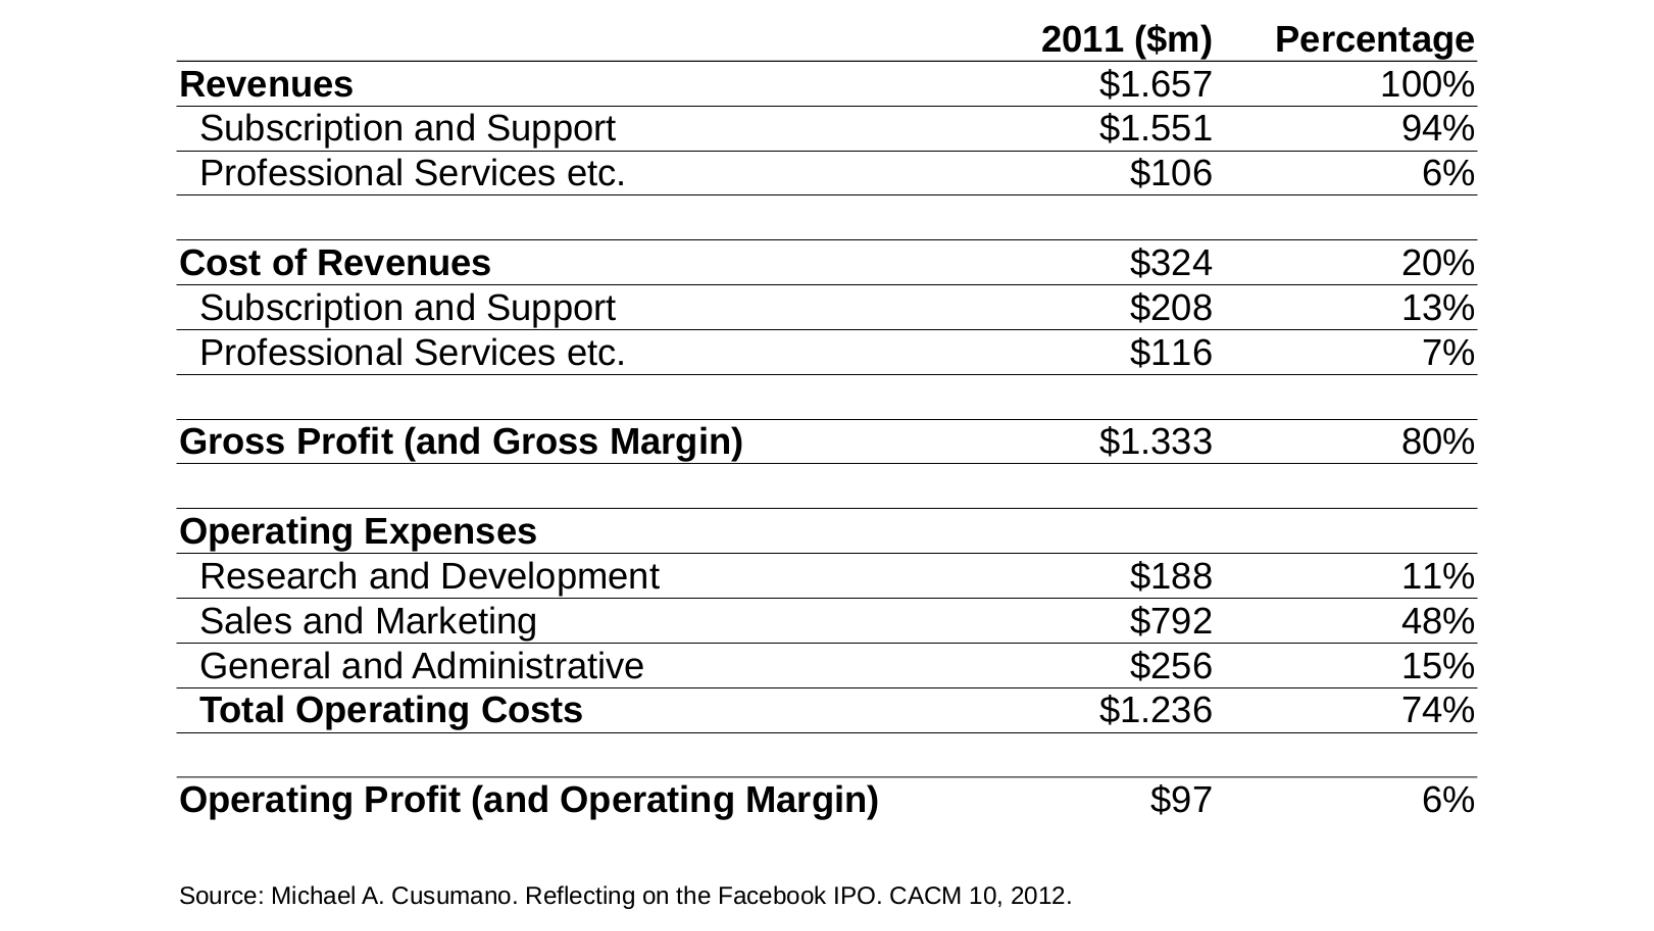

Commercial Open Source Startups
© 2021 Dirk Riehle, Thomas Otter - Some Rights Reserved
22